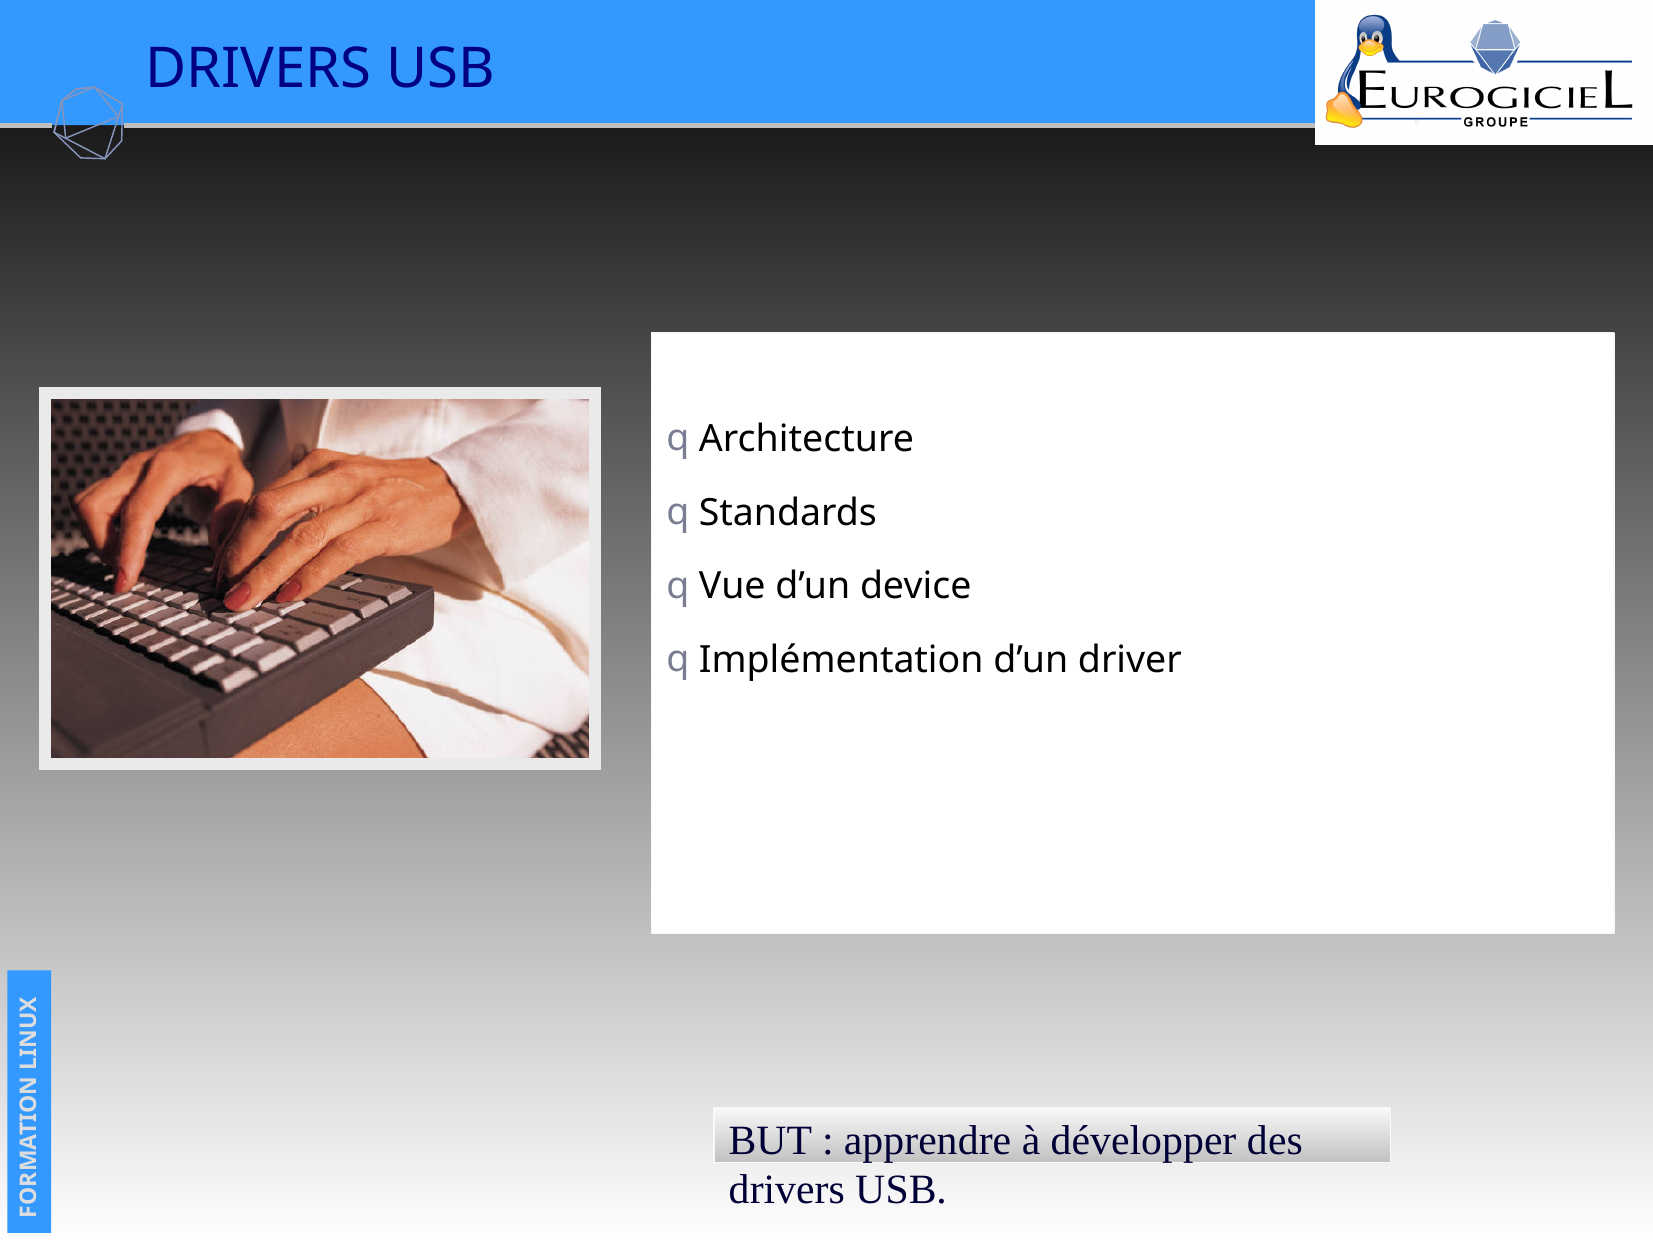

# DRIVERS USB
 Architecture
 Standards
 Vue d’un device
 Implémentation d’un driver
BUT : apprendre à développer des drivers USB.